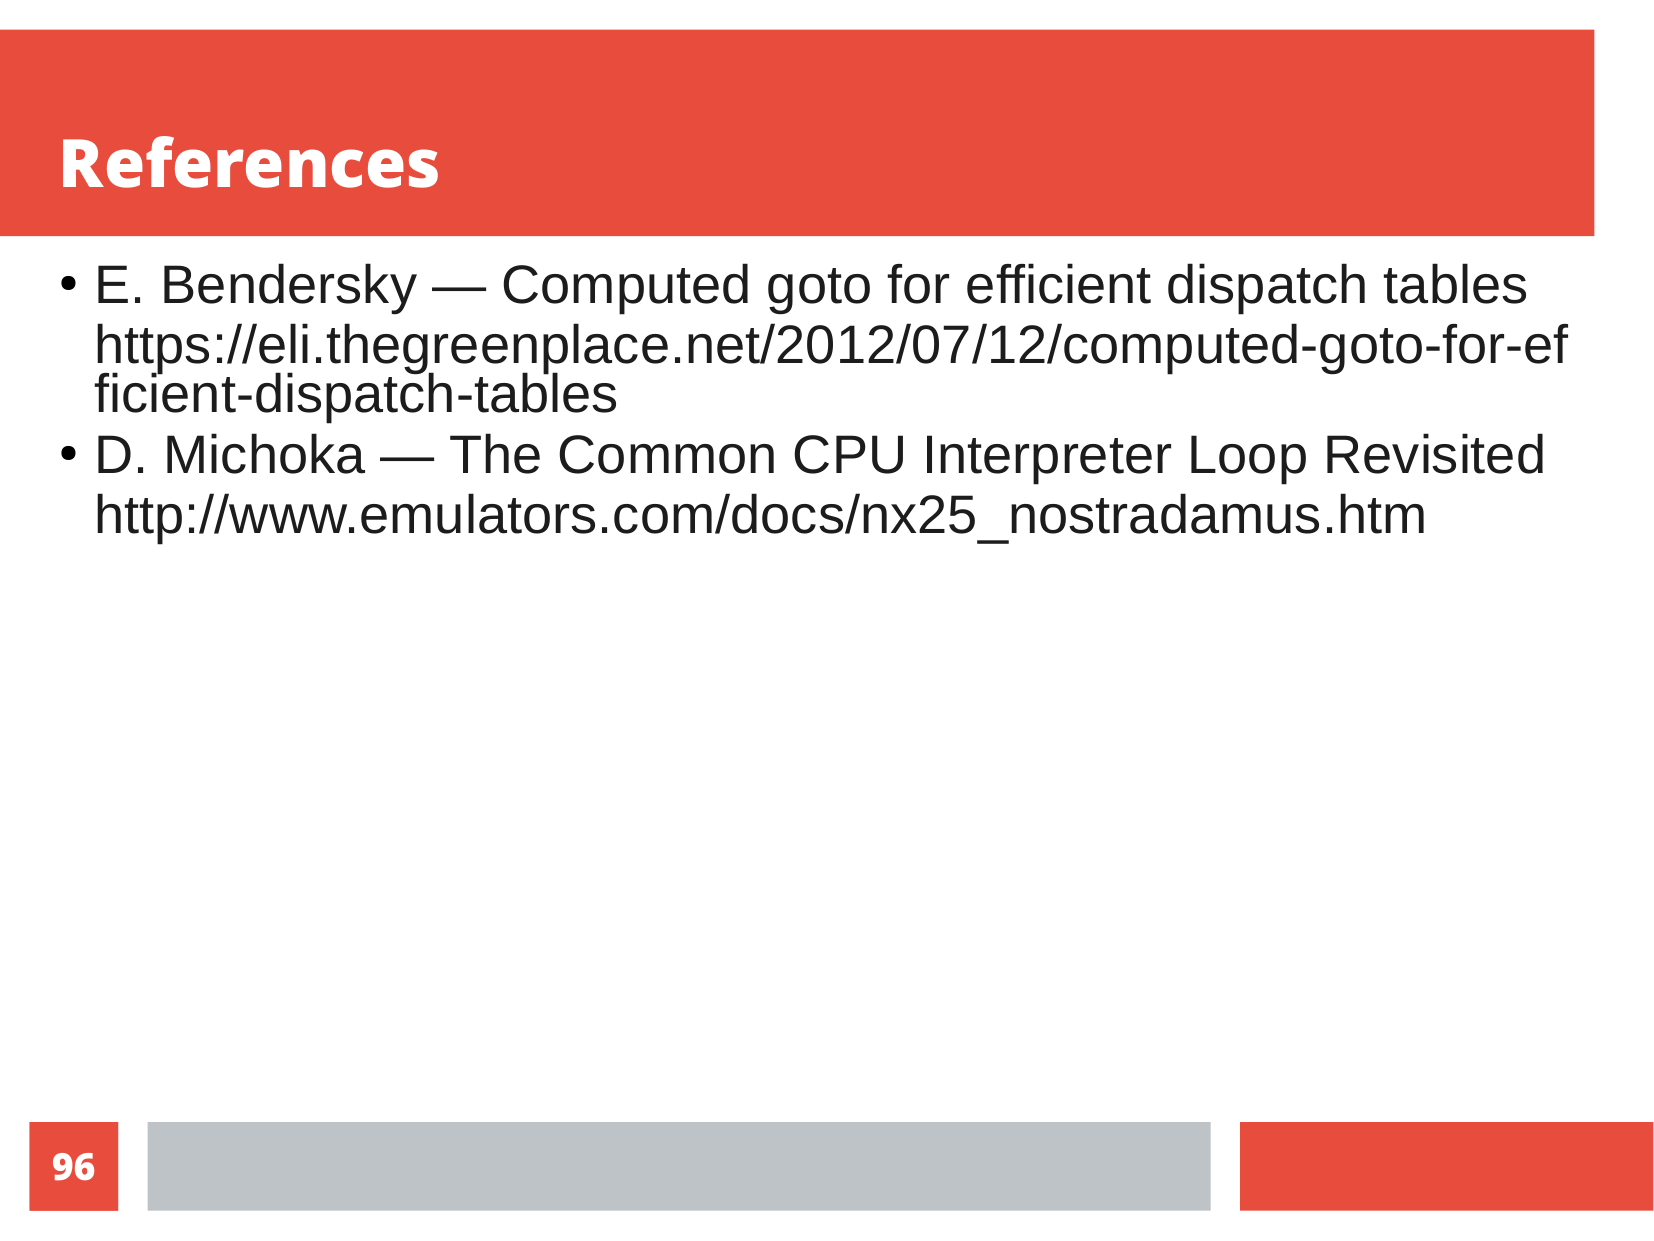

# References
E. Bendersky — Computed goto for efficient dispatch tables https://eli.thegreenplace.net/2012/07/12/computed-goto-for-efficient-dispatch-tables
D. Michoka — The Common CPU Interpreter Loop Revisited http://www.emulators.com/docs/nx25_nostradamus.htm
96